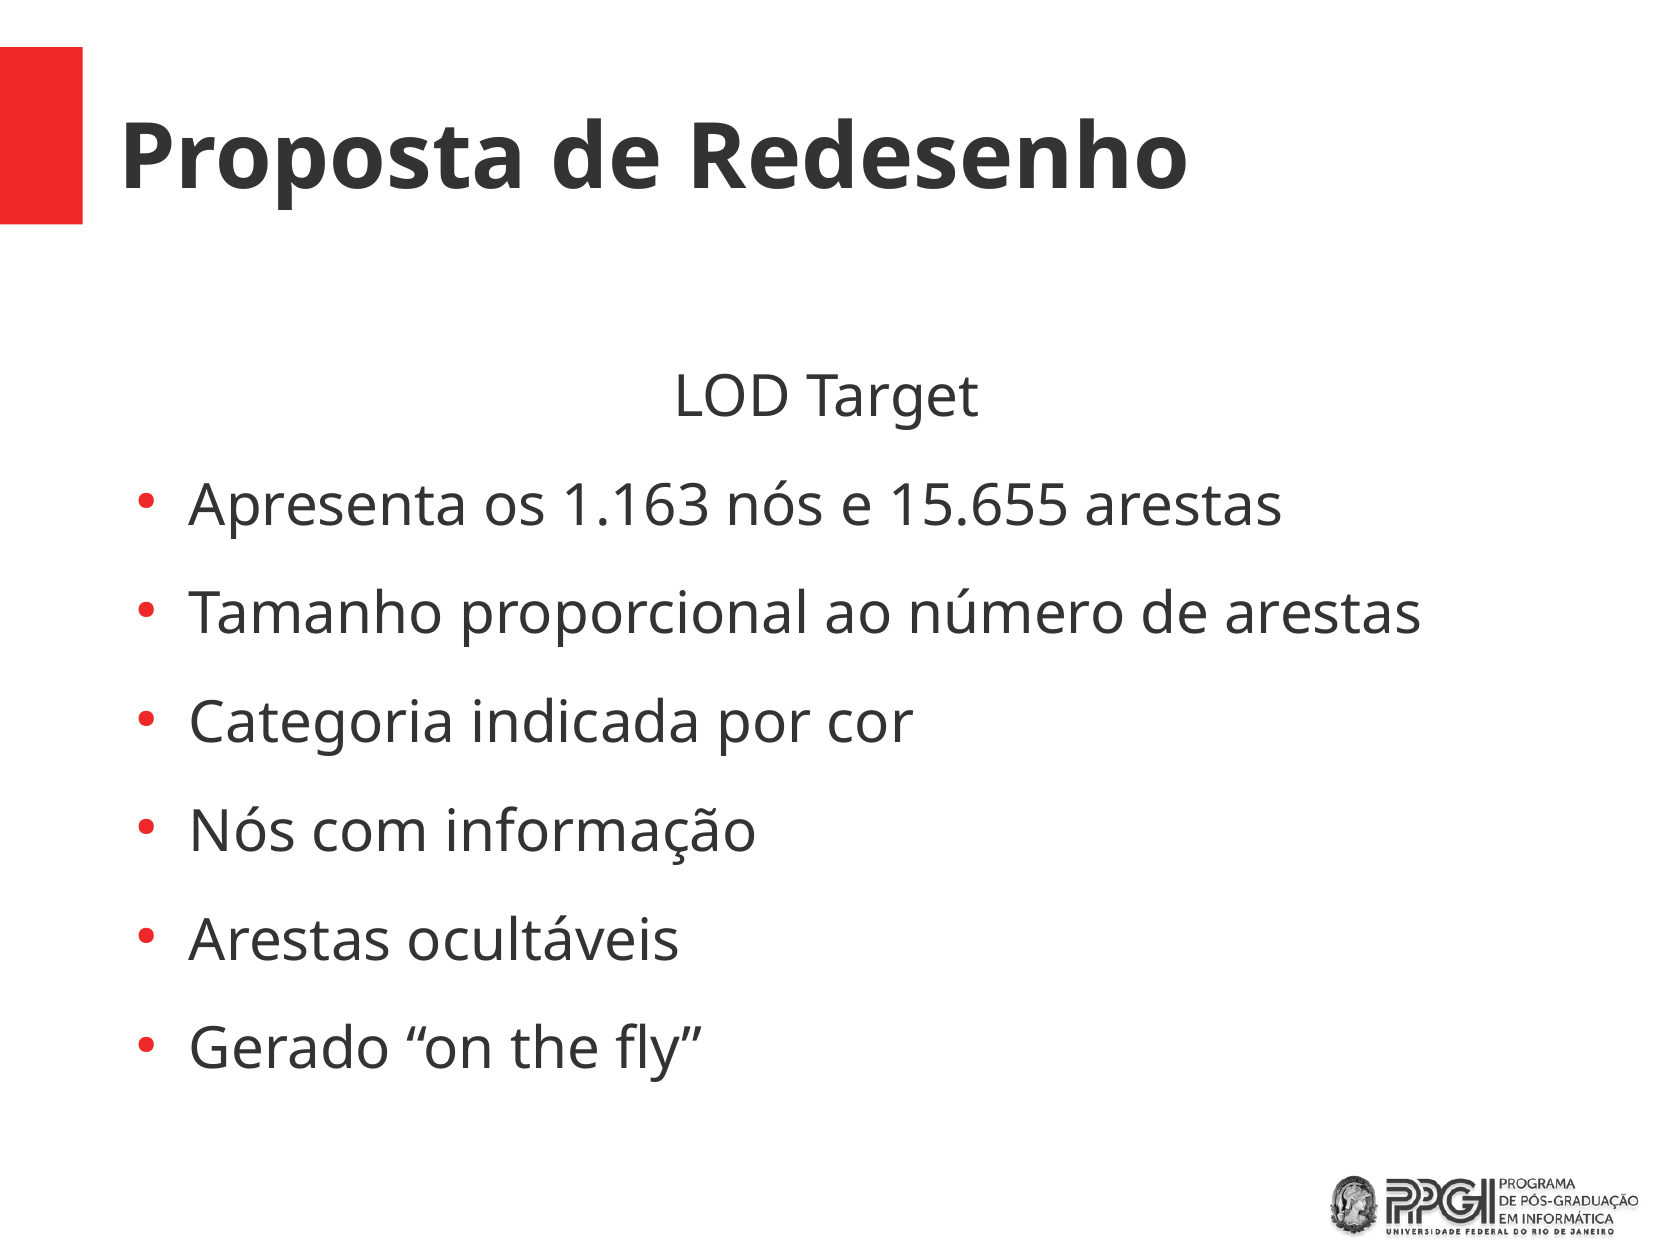

# Proposta de Redesenho
LOD Target
Apresenta os 1.163 nós e 15.655 arestas
Tamanho proporcional ao número de arestas
Categoria indicada por cor
Nós com informação
Arestas ocultáveis
Gerado “on the fly”